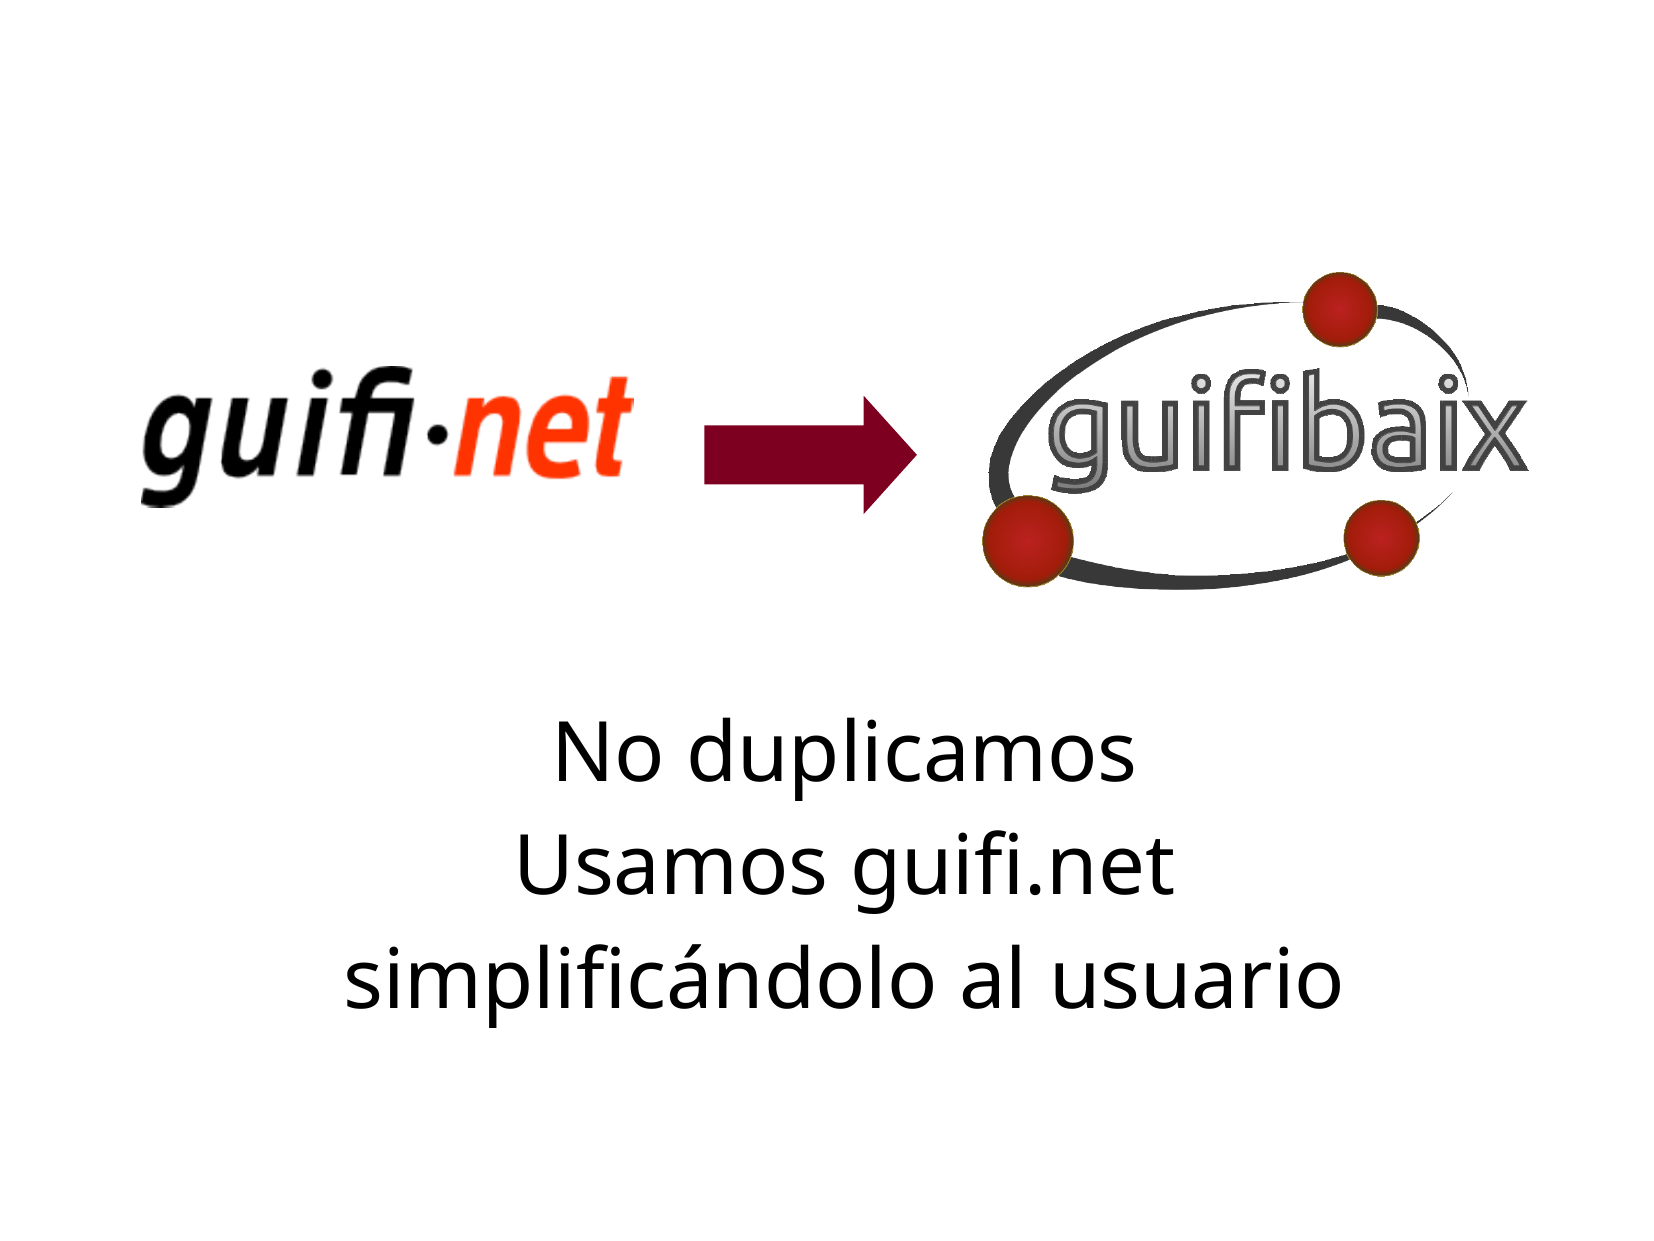

No duplicamos
Usamos guifi.net
simplificándolo al usuario